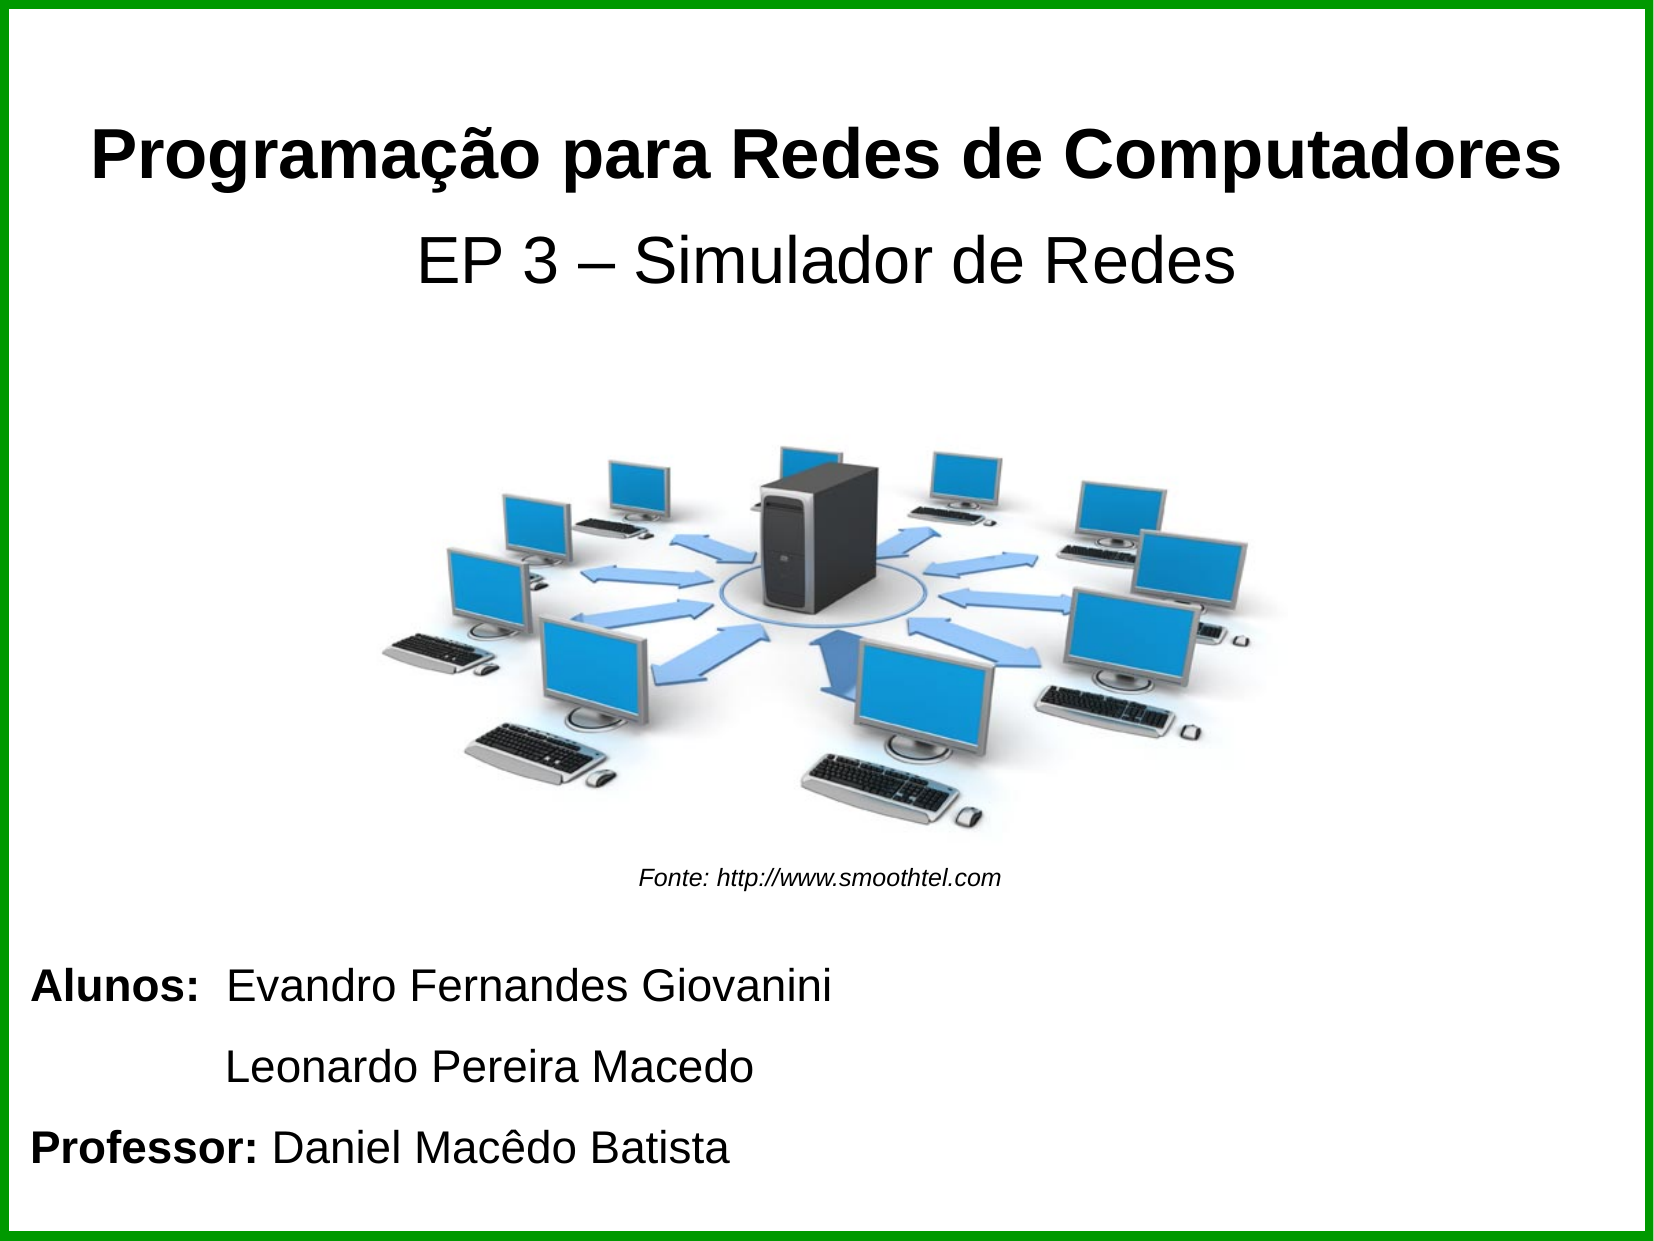

# Programação para Redes de Computadores
EP 3 – Simulador de Redes
Fonte: http://www.smoothtel.com
Alunos: Evandro Fernandes Giovanini
 Leonardo Pereira Macedo
Professor: Daniel Macêdo Batista